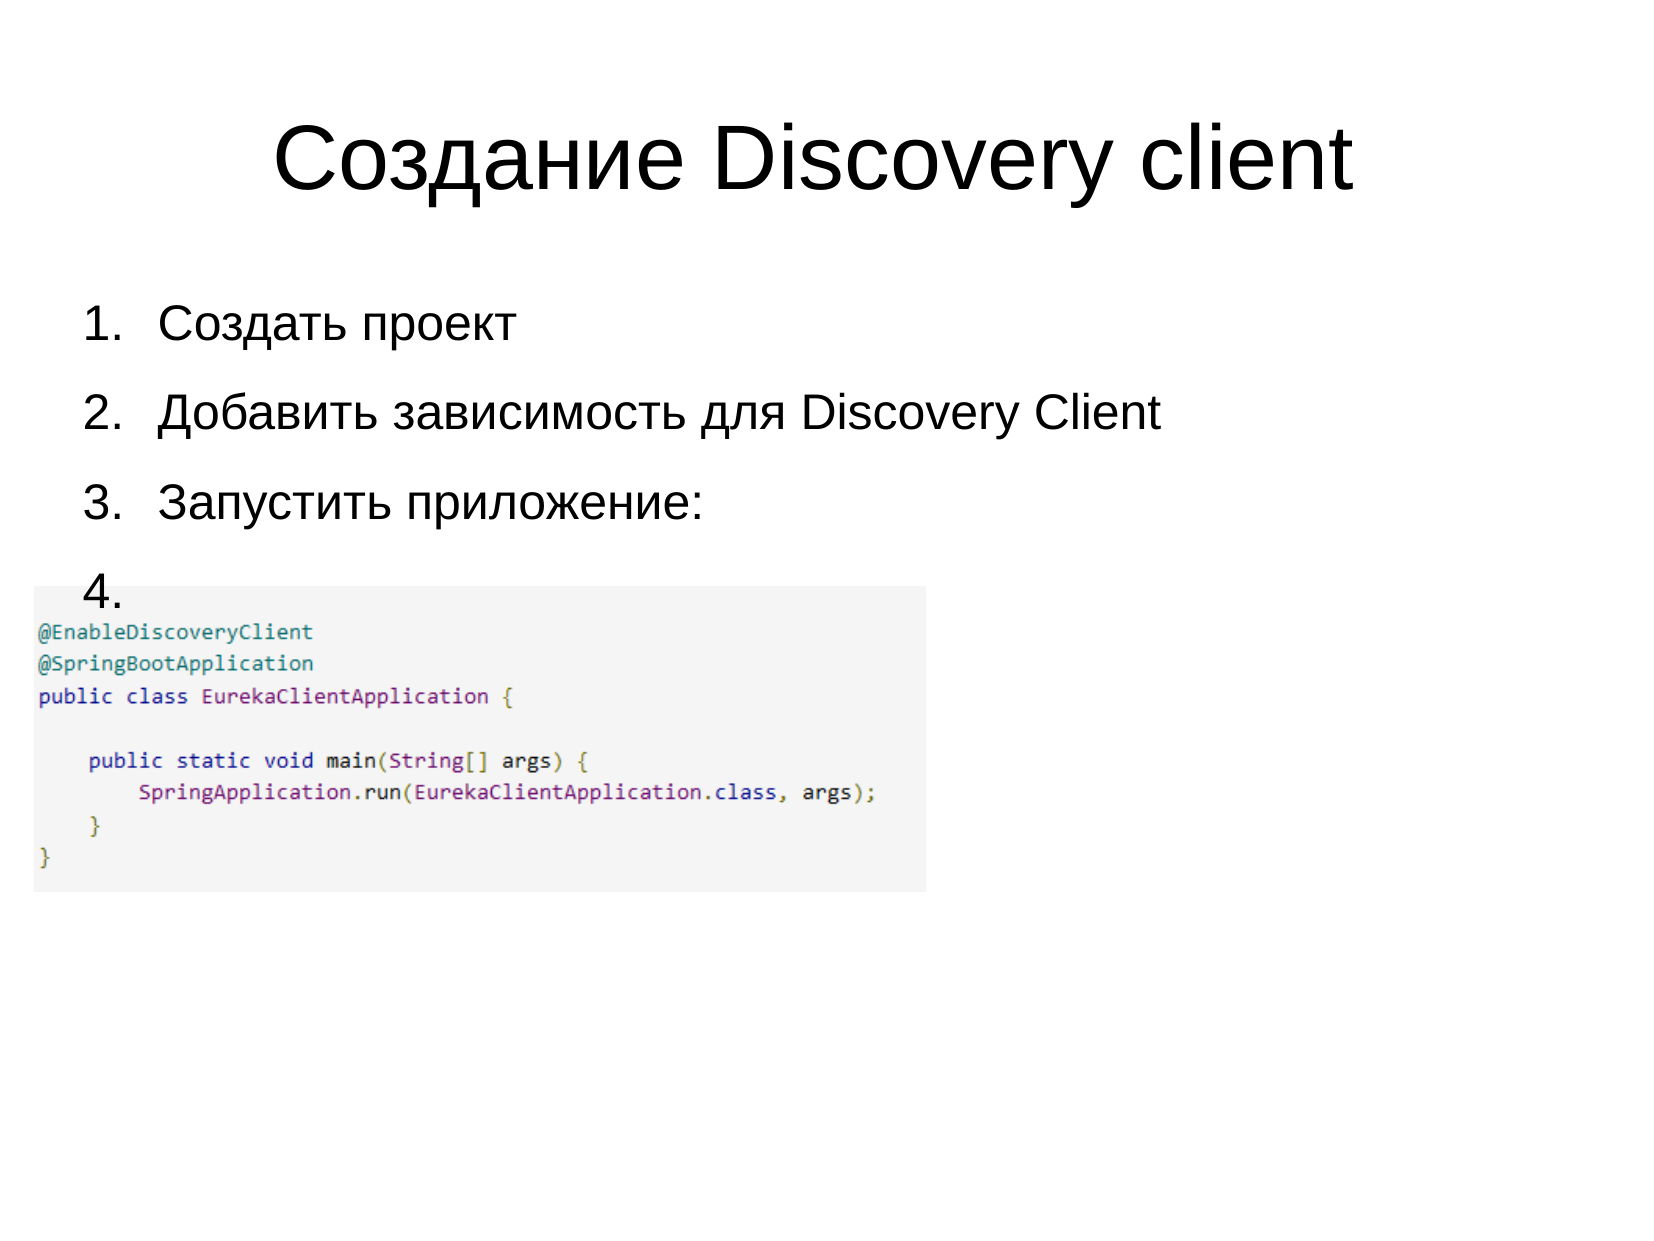

# Создание Discovery client
Создать проект
Добавить зависимость для Discovery Client
Запустить приложение: